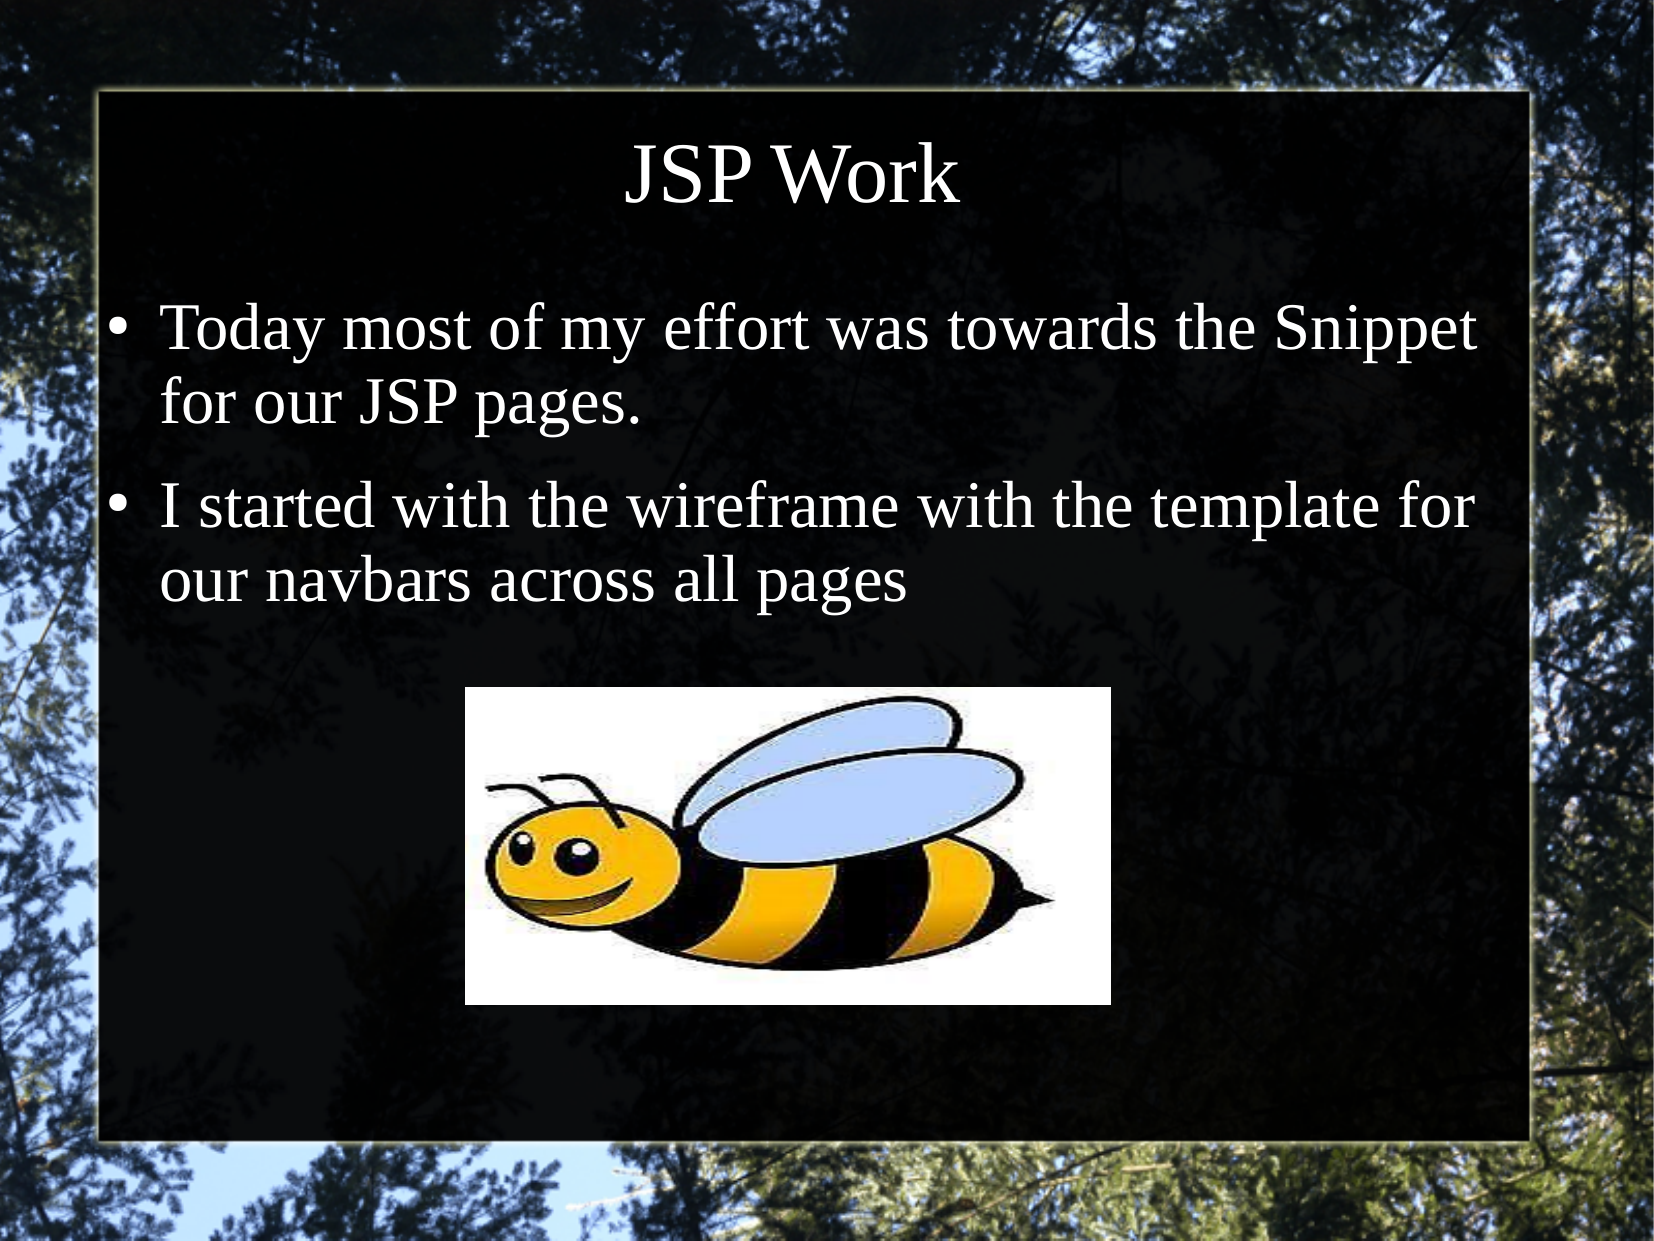

# JSP Work
Today most of my effort was towards the Snippet for our JSP pages.
I started with the wireframe with the template for our navbars across all pages